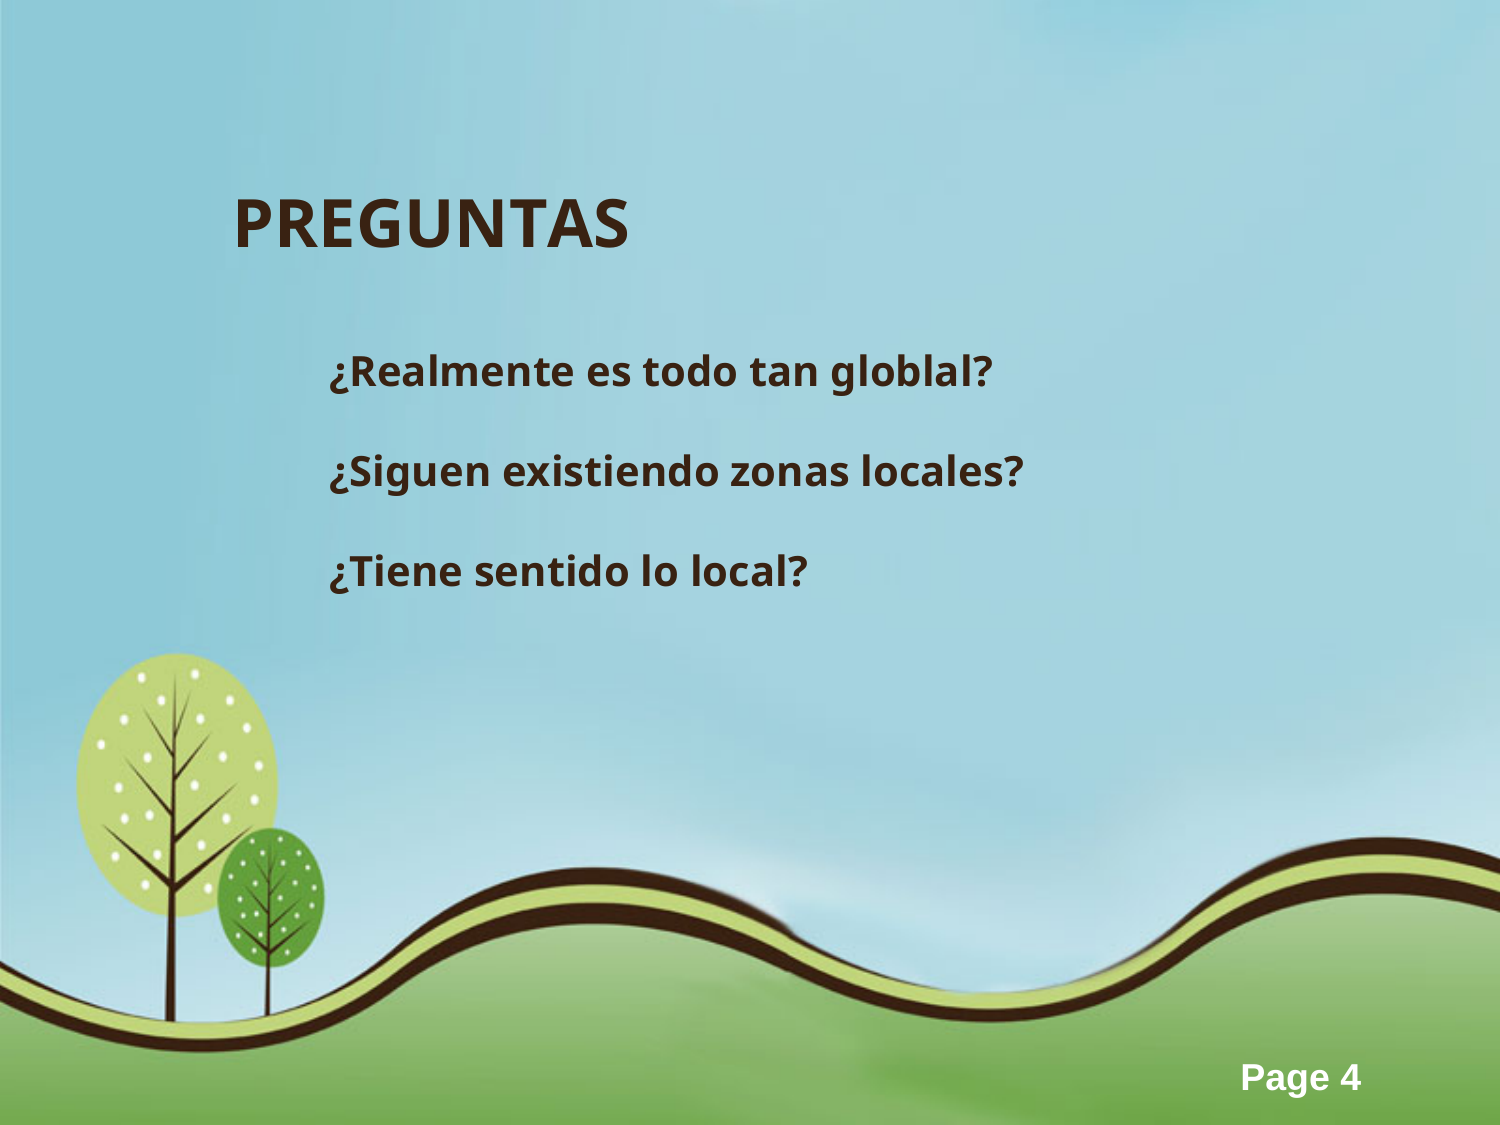

PREGUNTAS
¿Realmente es todo tan globlal?
¿Siguen existiendo zonas locales?
¿Tiene sentido lo local?